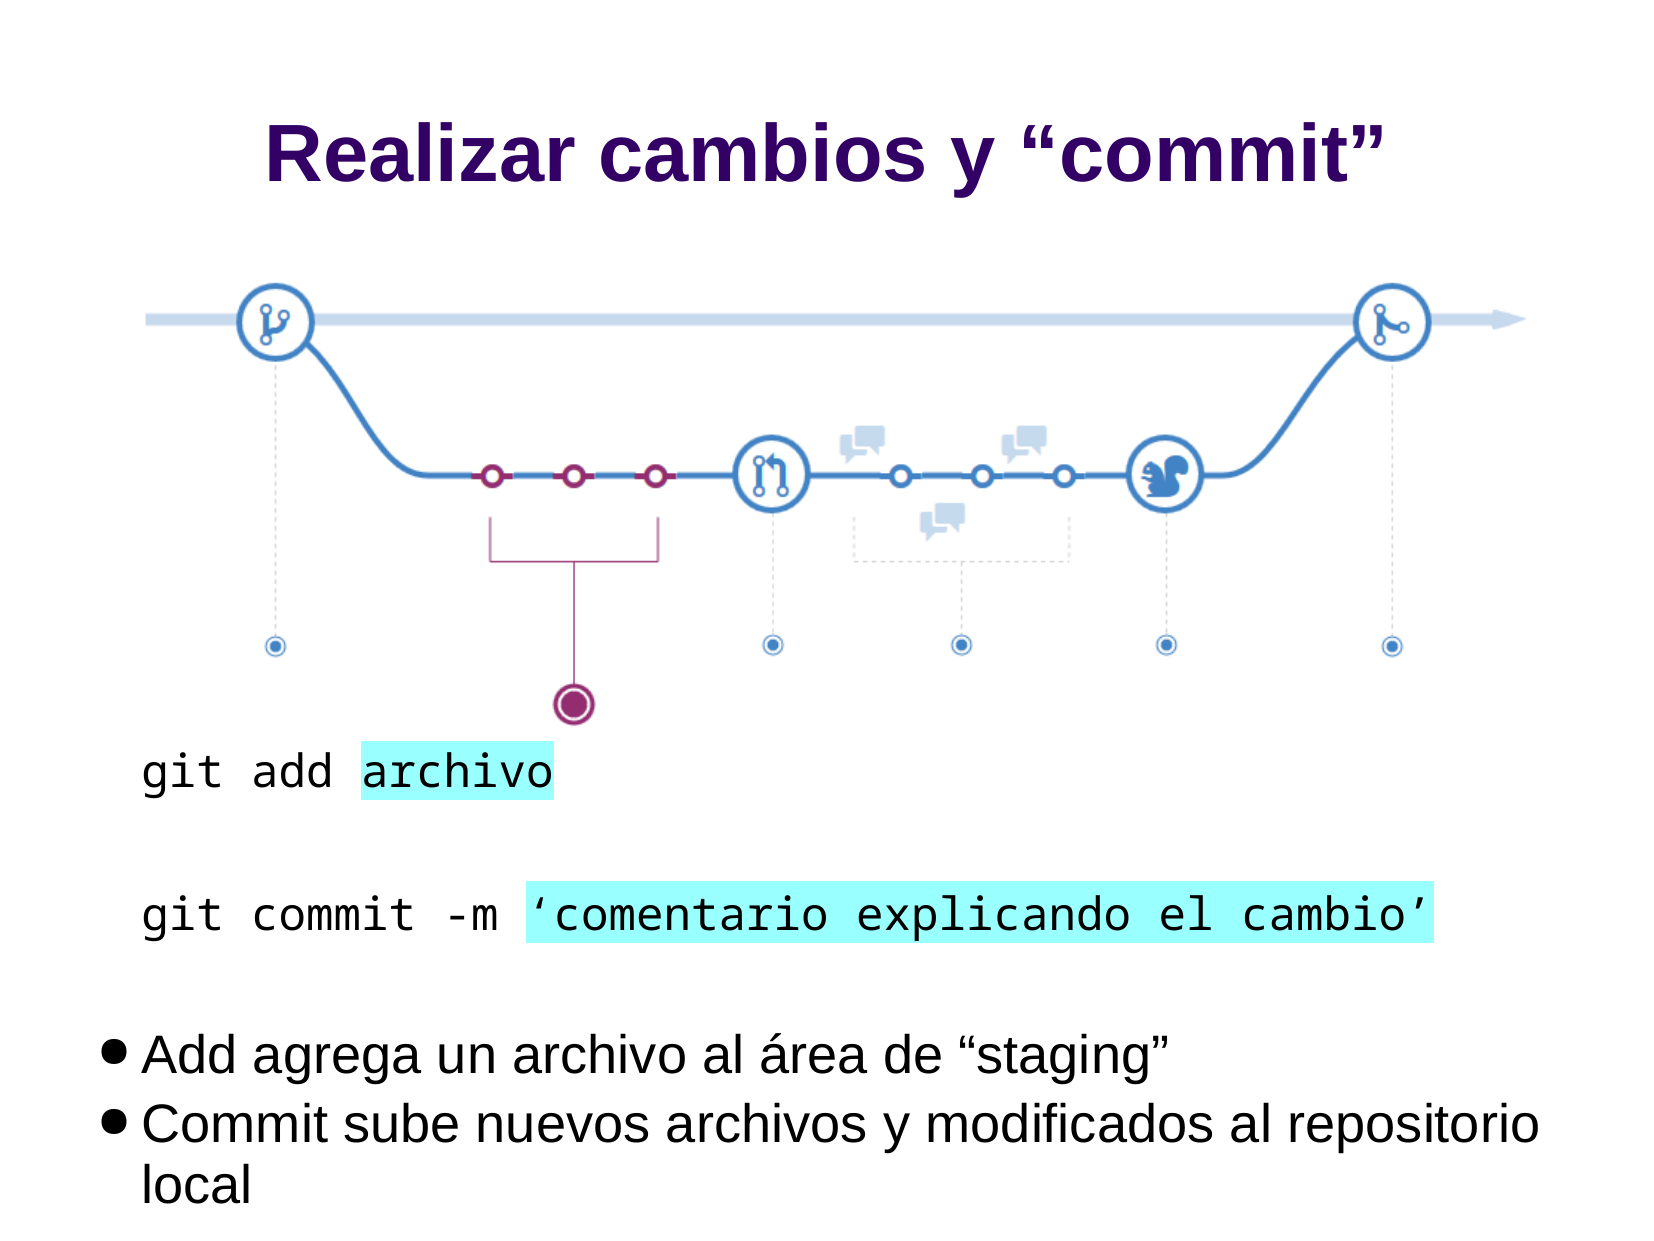

# Realizar cambios y “commit”
git add archivo
git commit -m ‘comentario explicando el cambio’
Add agrega un archivo al área de “staging”
Commit sube nuevos archivos y modificados al repositorio local